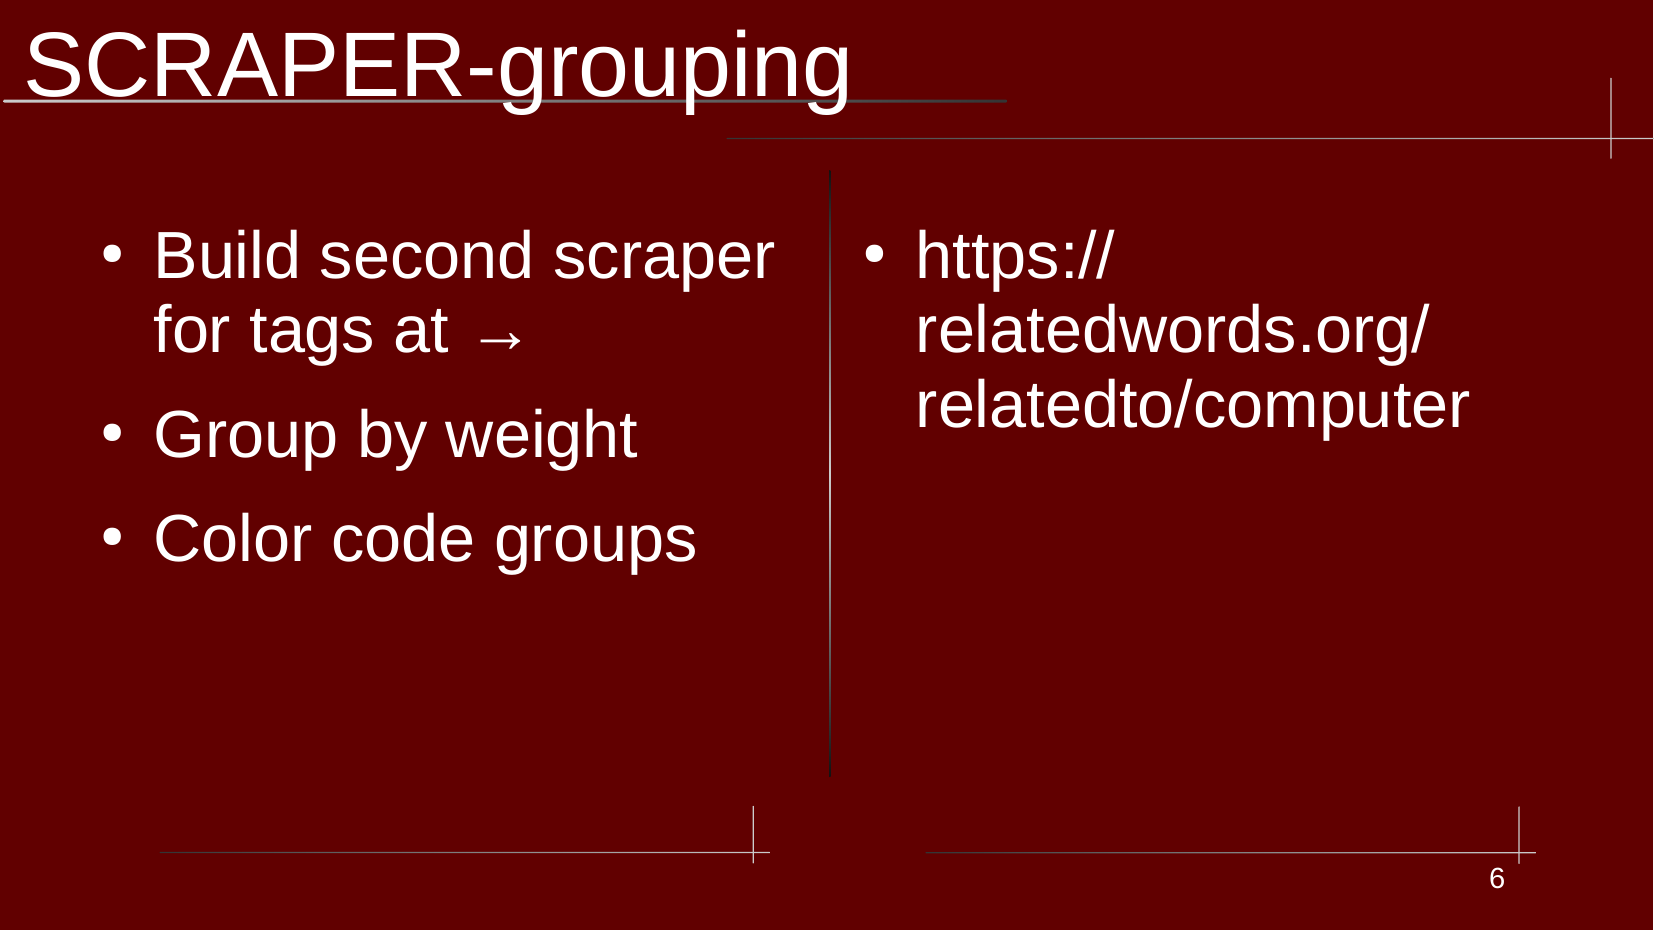

# SCRAPER-grouping
Build second scraper for tags at →
Group by weight
Color code groups
https://relatedwords.org/relatedto/computer
6